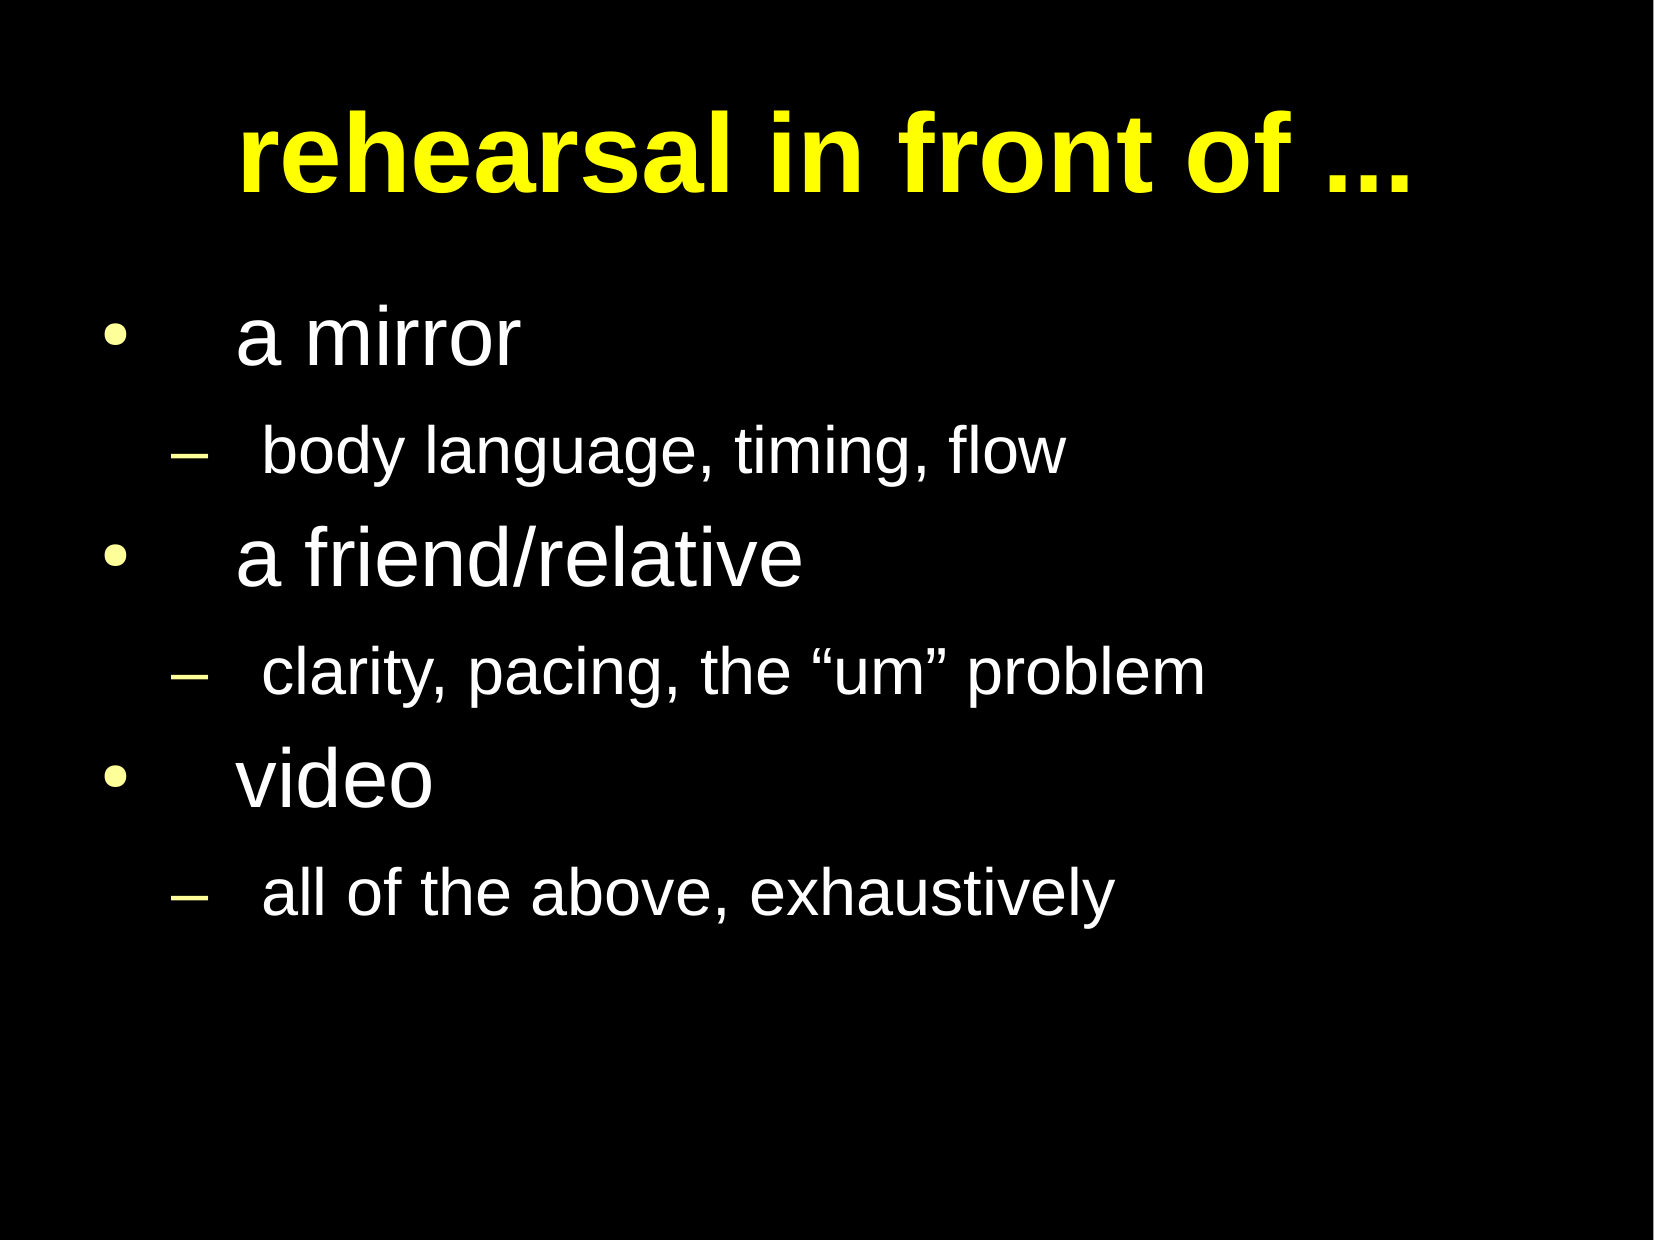

# rehearsal in front of ...
a mirror
body language, timing, flow
a friend/relative
clarity, pacing, the “um” problem
video
all of the above, exhaustively